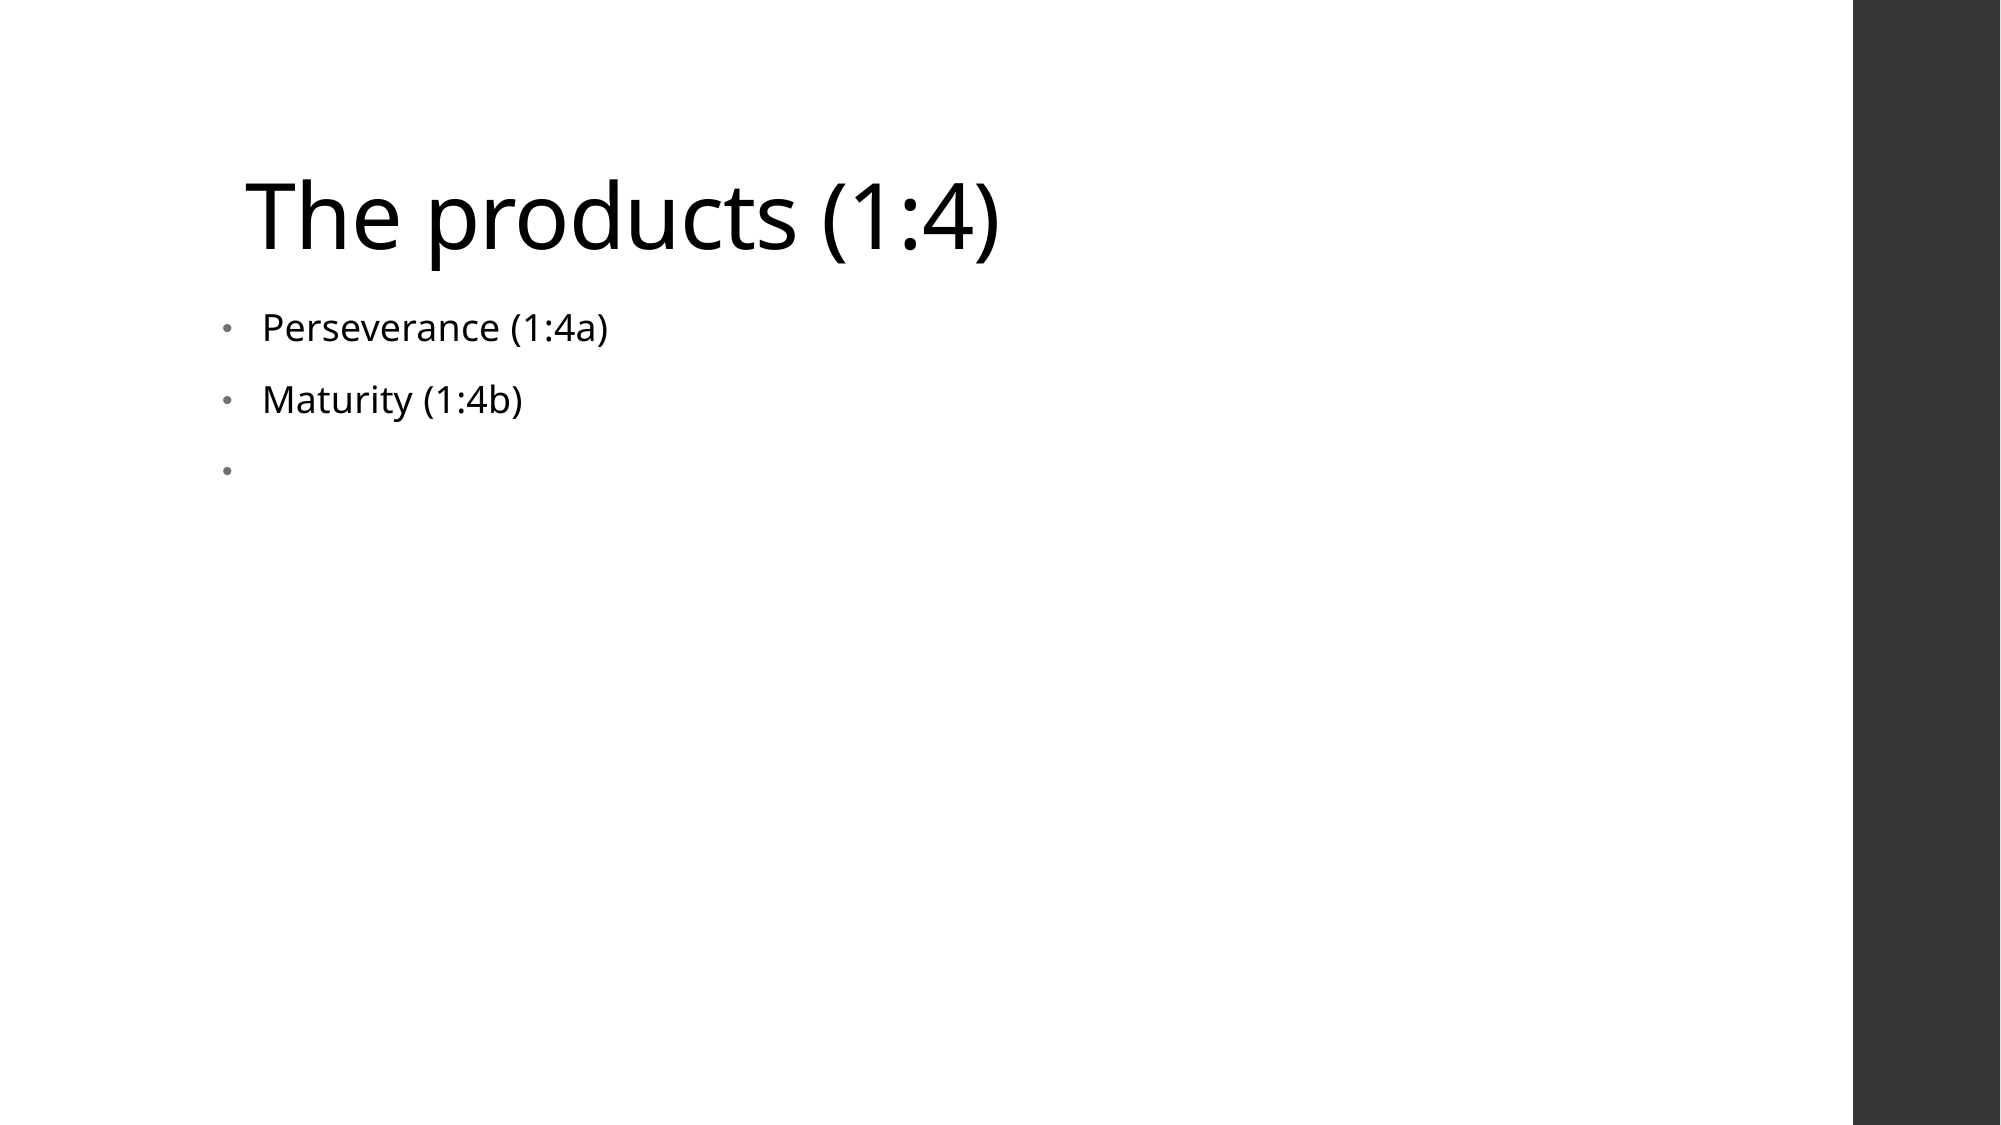

# The products (1:4)
 Perseverance (1:4a)
 Maturity (1:4b)